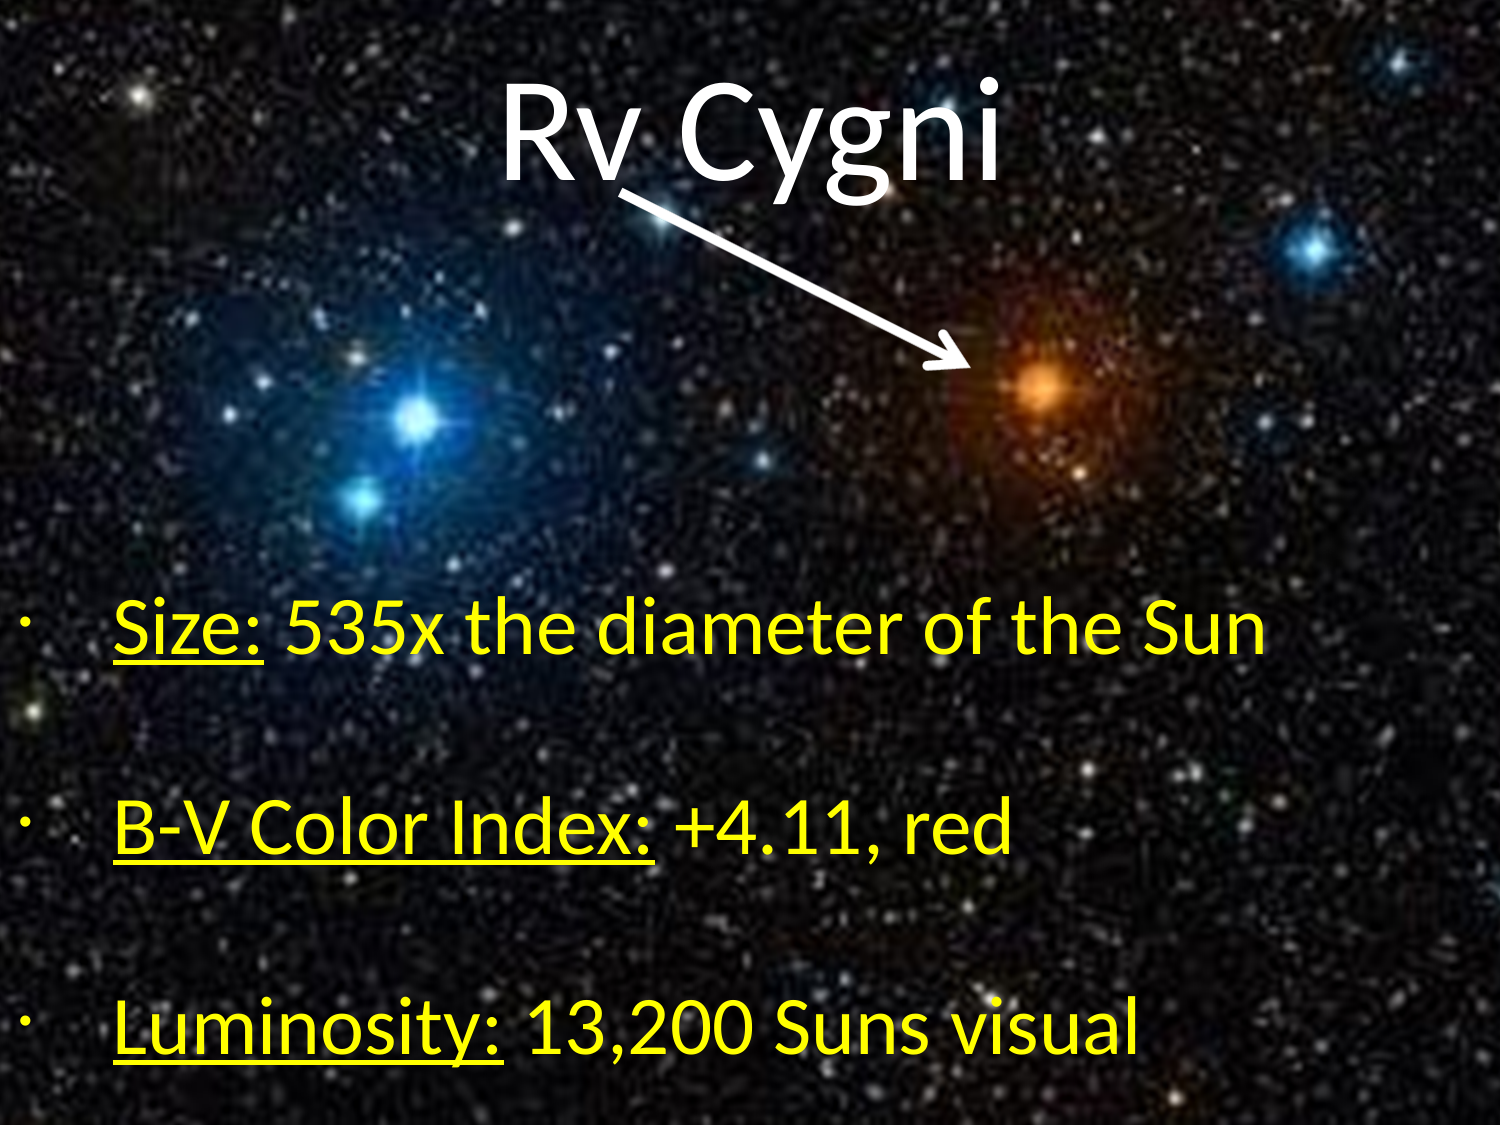

Rv Cygni
Size: 535x the diameter of the Sun
B-V Color Index: +4.11, red
Luminosity: 13,200 Suns visual